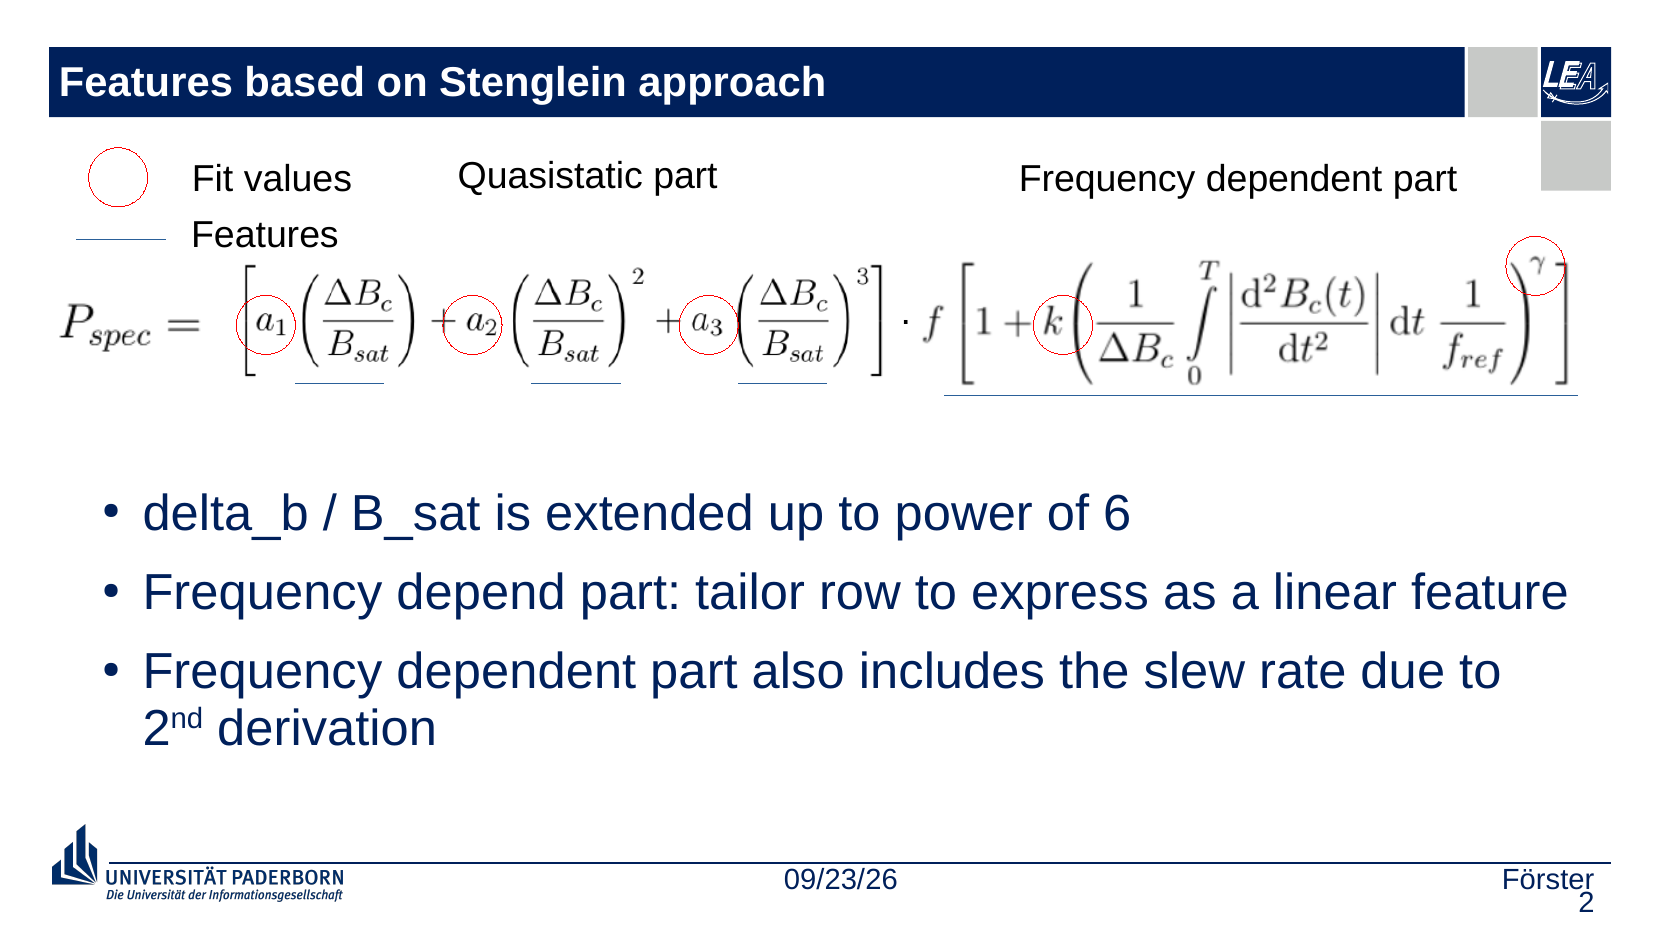

# Features based on Stenglein approach
Quasistatic part
Fit values
Frequency dependent part
Features
.
delta_b / B_sat is extended up to power of 6
Frequency depend part: tailor row to express as a linear feature
Frequency dependent part also includes the slew rate due to 2nd derivation
Förster
2